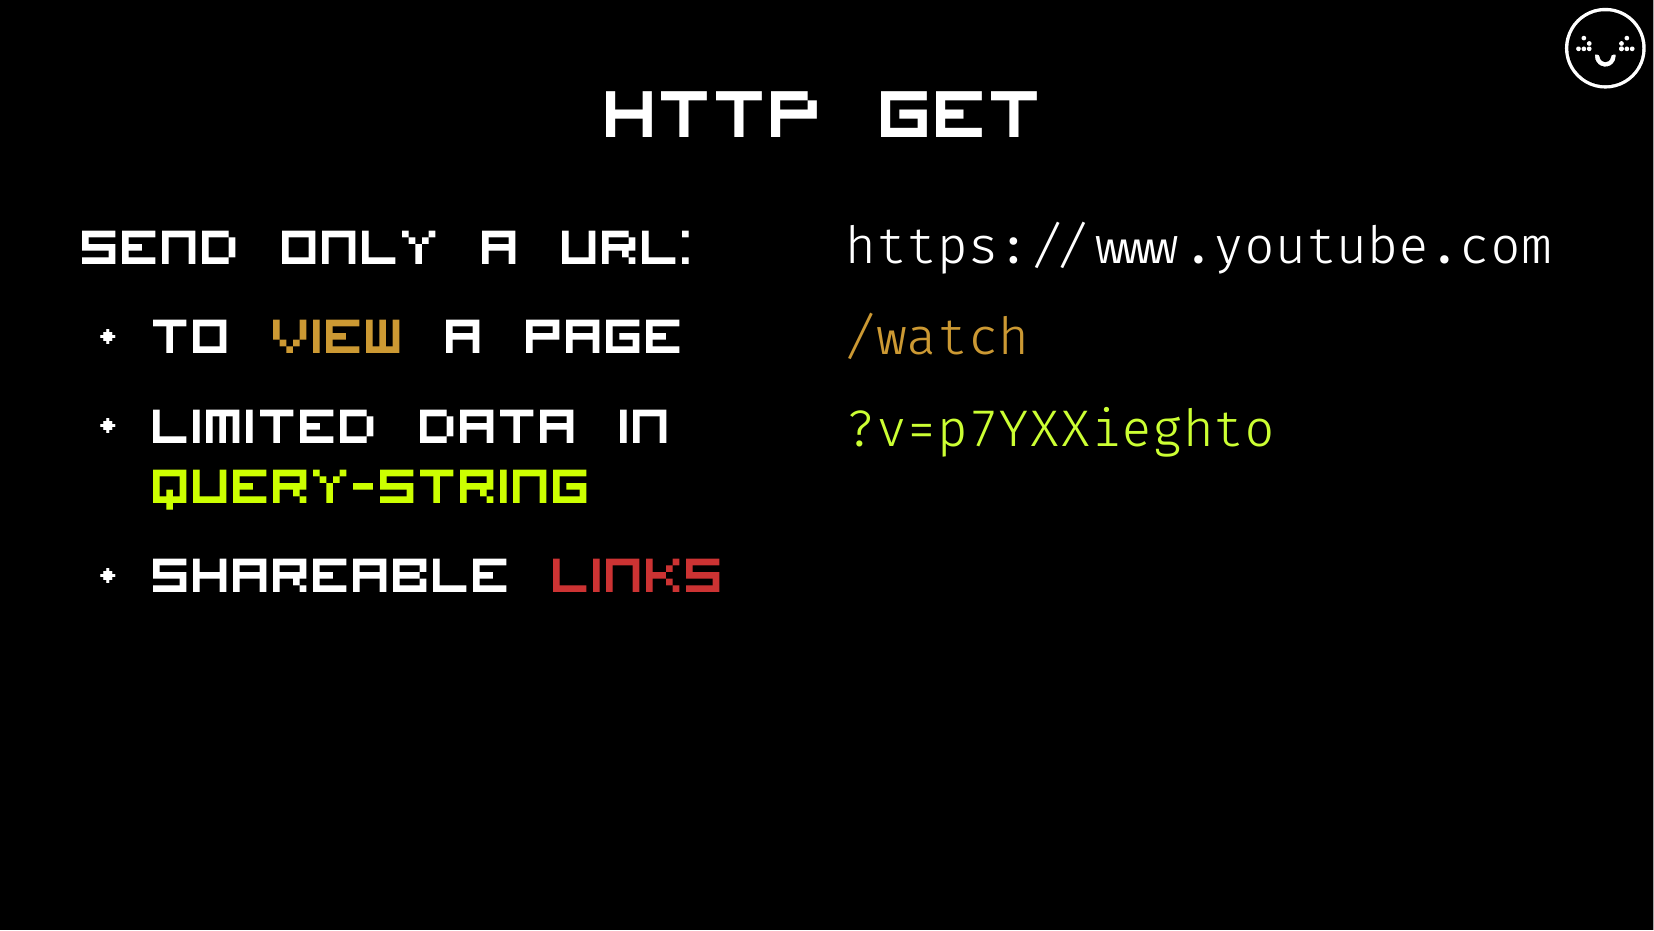

# HTTP GET
Send only a URL:
To view a page
Limited Data in query-string
Shareable links
https://www.youtube.com
/watch
?v=p7YXXieghto